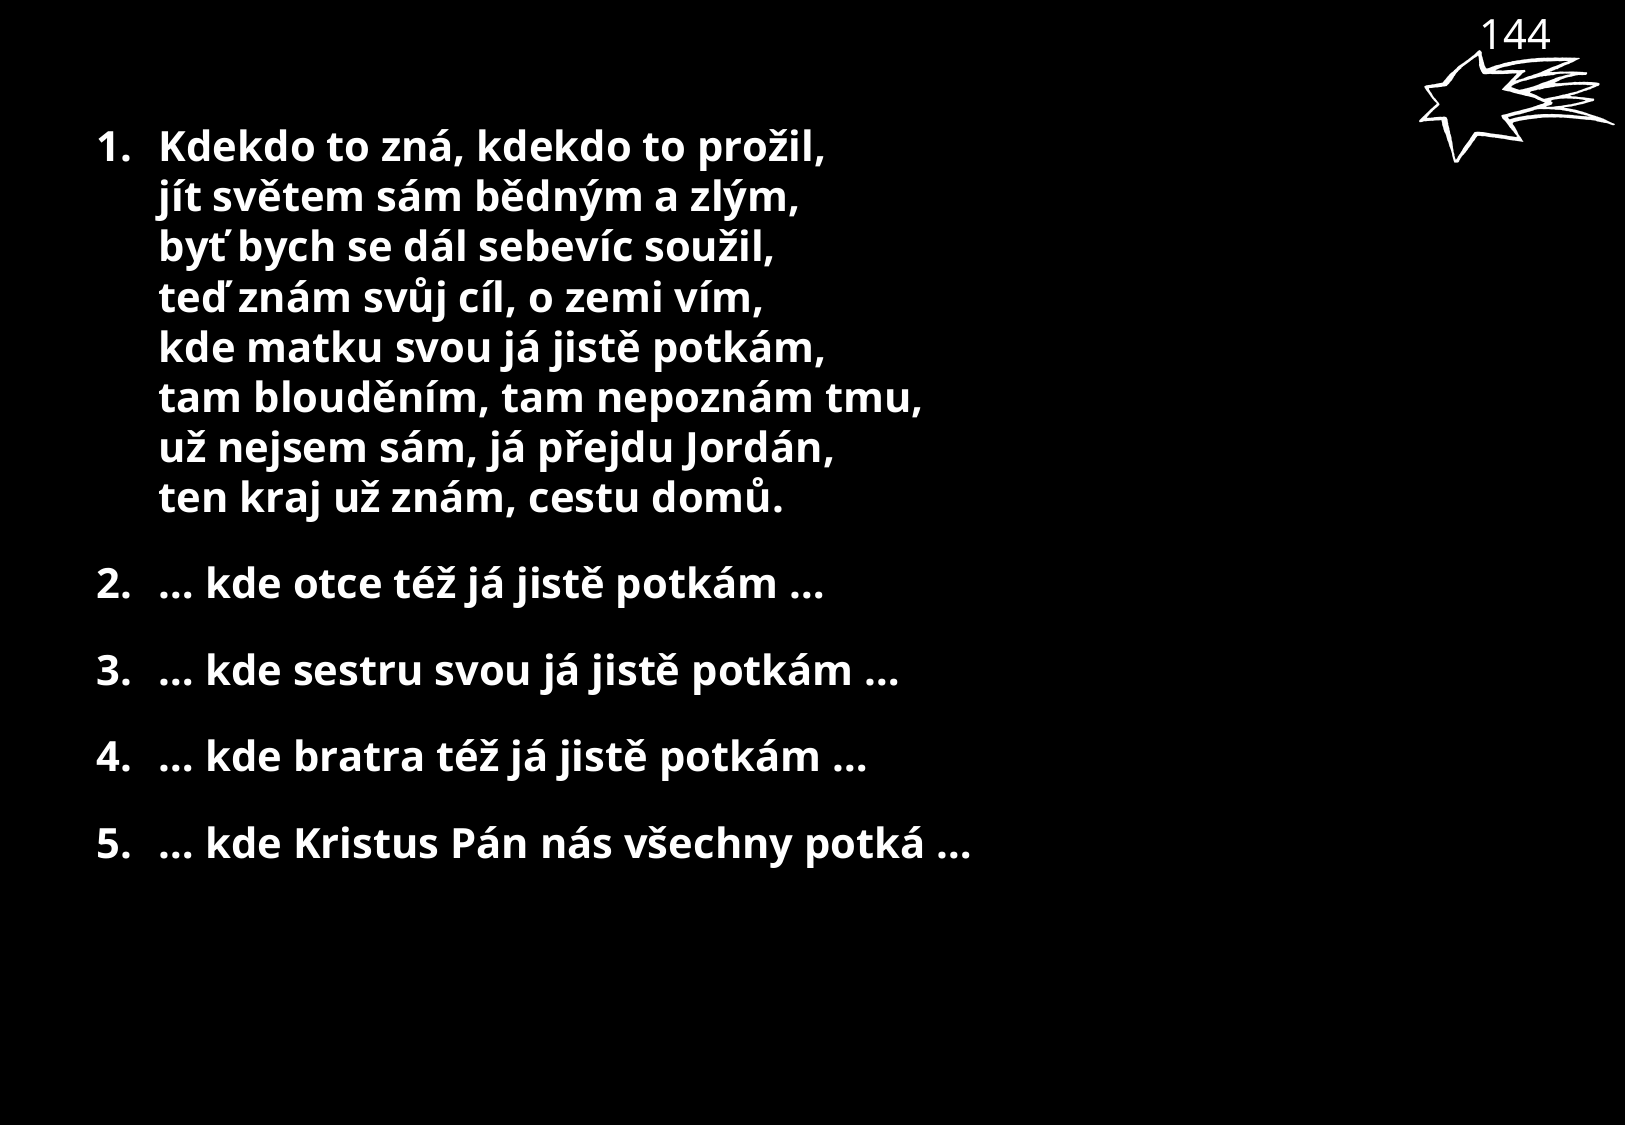

144
# Kdekdo to zná, kdekdo to prožil, jít světem sám bědným a zlým, byť bych se dál sebevíc soužil, teď znám svůj cíl, o zemi vím, kde matku svou já jistě potkám, tam blouděním, tam nepoznám tmu, už nejsem sám, já přejdu Jordán, ten kraj už znám, cestu domů.
… kde otce též já jistě potkám …
… kde sestru svou já jistě potkám …
… kde bratra též já jistě potkám …
… kde Kristus Pán nás všechny potká …